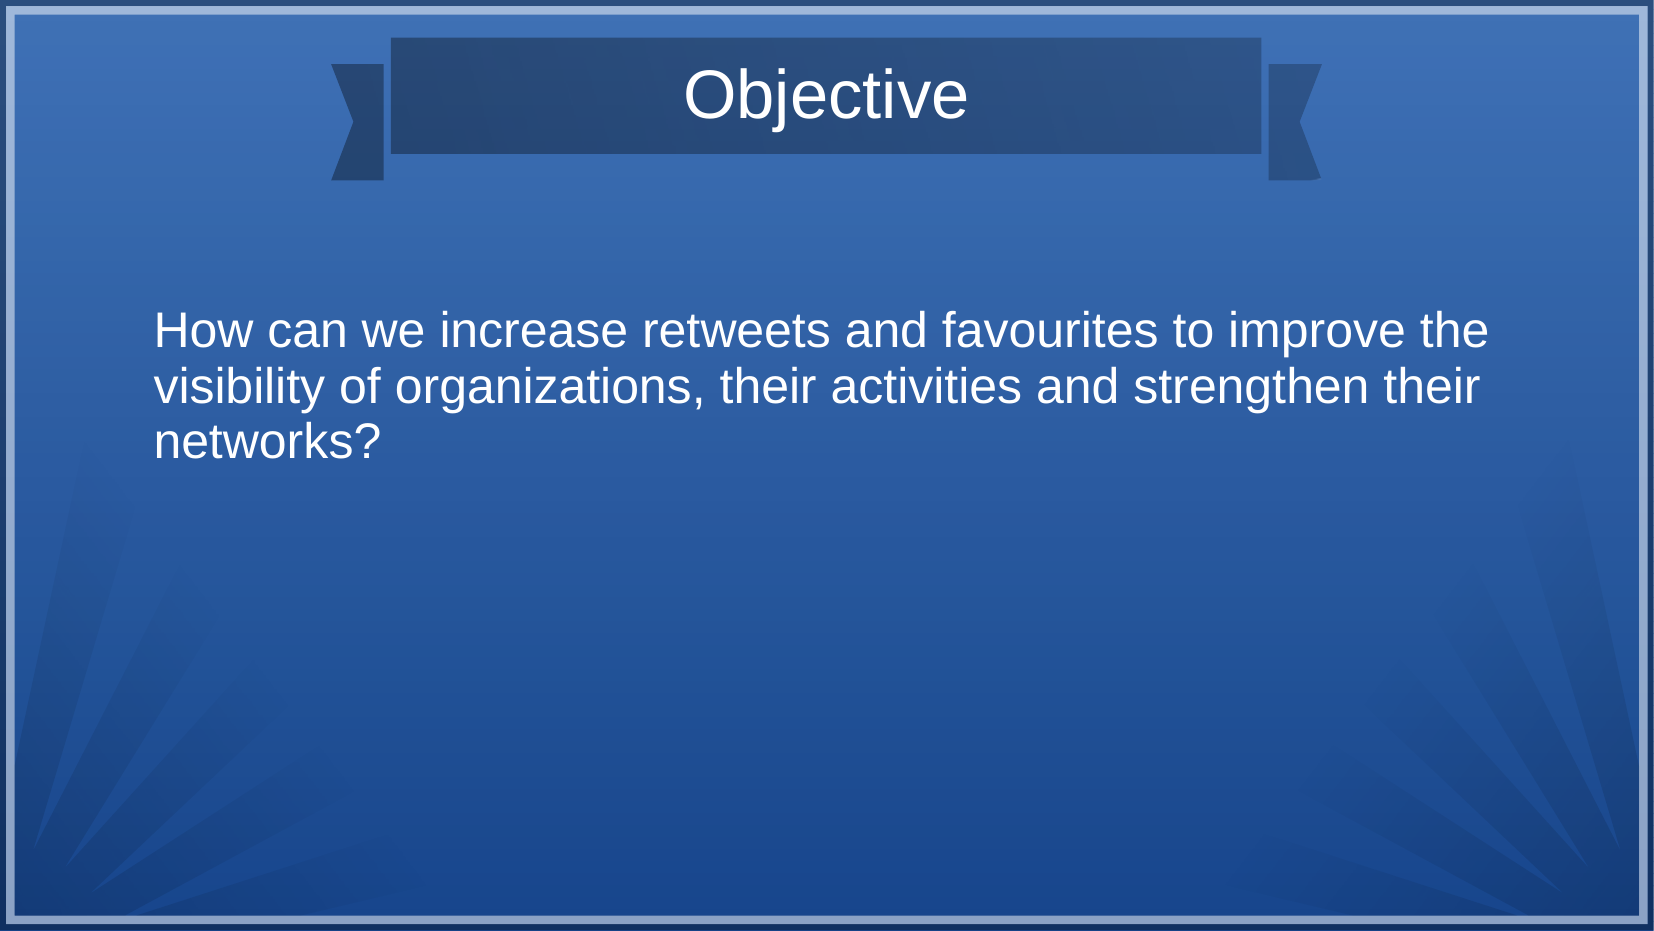

# Objective
How can we increase retweets and favourites to improve the visibility of organizations, their activities and strengthen their networks?